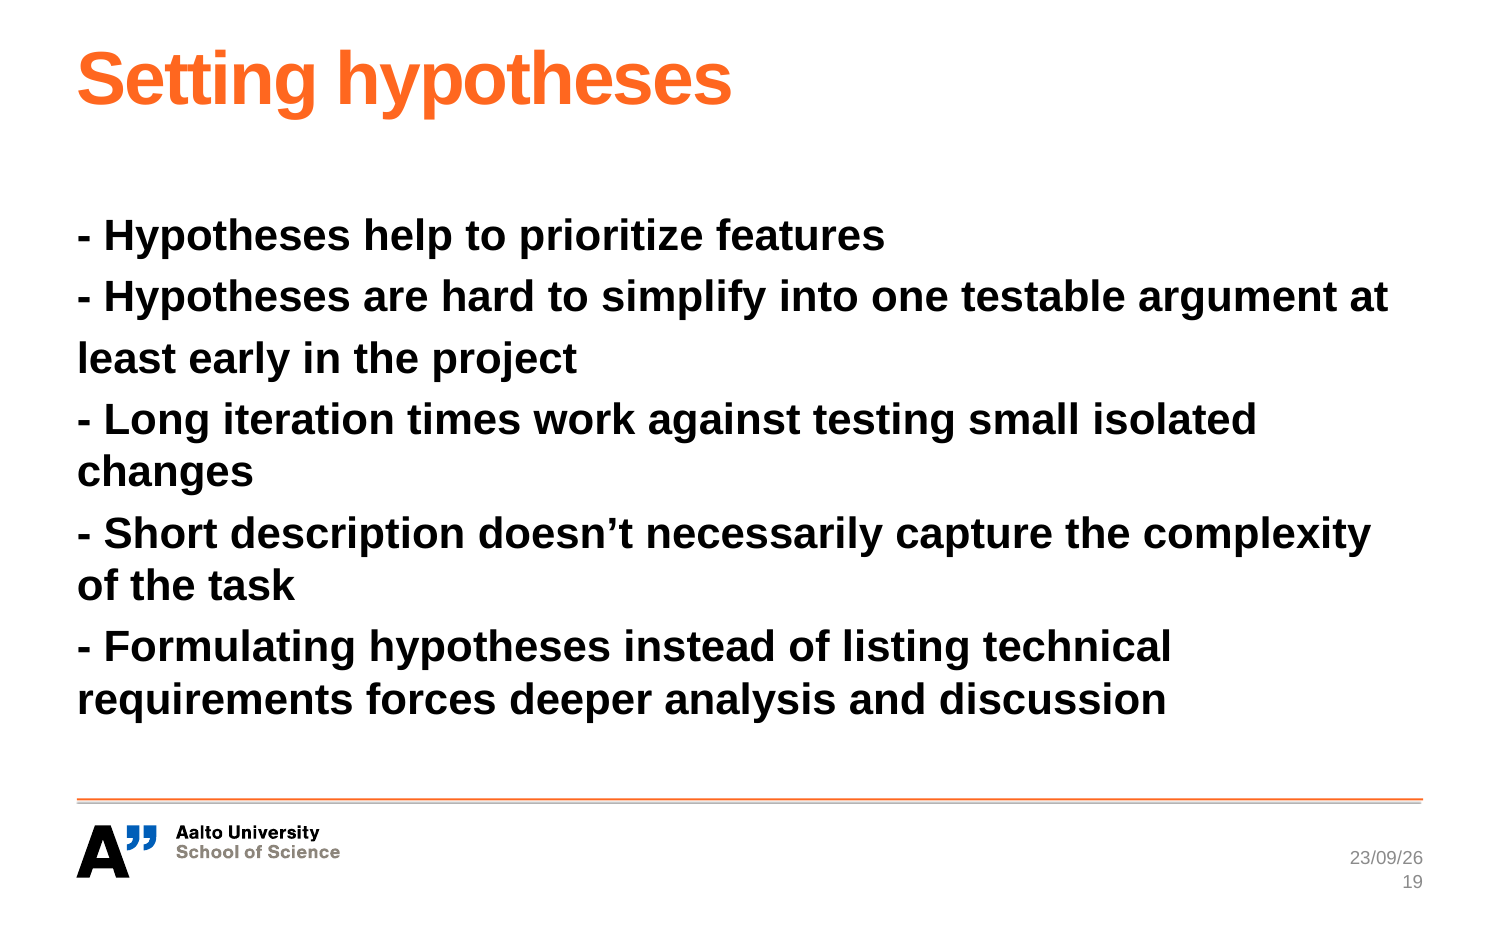

# Setting hypotheses
- Hypotheses help to prioritize features
- Hypotheses are hard to simplify into one testable argument at
least early in the project
- Long iteration times work against testing small isolated changes
- Short description doesn’t necessarily capture the complexity of the task
- Formulating hypotheses instead of listing technical requirements forces deeper analysis and discussion